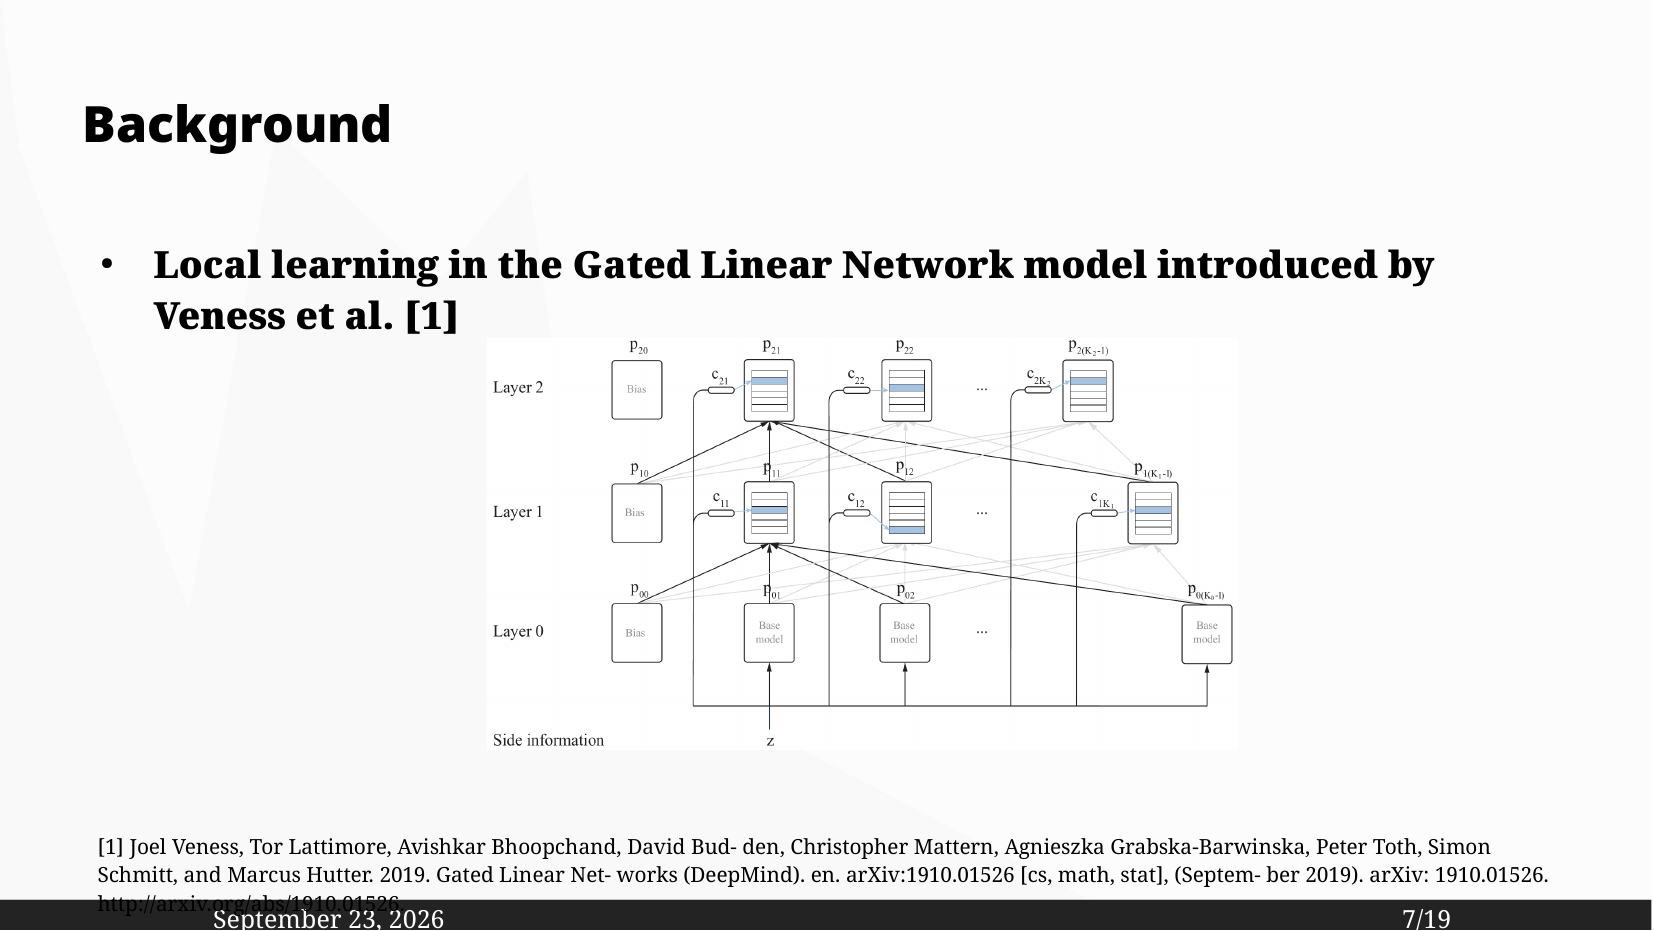

# Background
Local learning in the Gated Linear Network model introduced by Veness et al. [1]
[1] Joel Veness, Tor Lattimore, Avishkar Bhoopchand, David Bud- den, Christopher Mattern, Agnieszka Grabska-Barwinska, Peter Toth, Simon Schmitt, and Marcus Hutter. 2019. Gated Linear Net- works (DeepMind). en. arXiv:1910.01526 [cs, math, stat], (Septem- ber 2019). arXiv: 1910.01526. http://arxiv.org/abs/1910.01526.